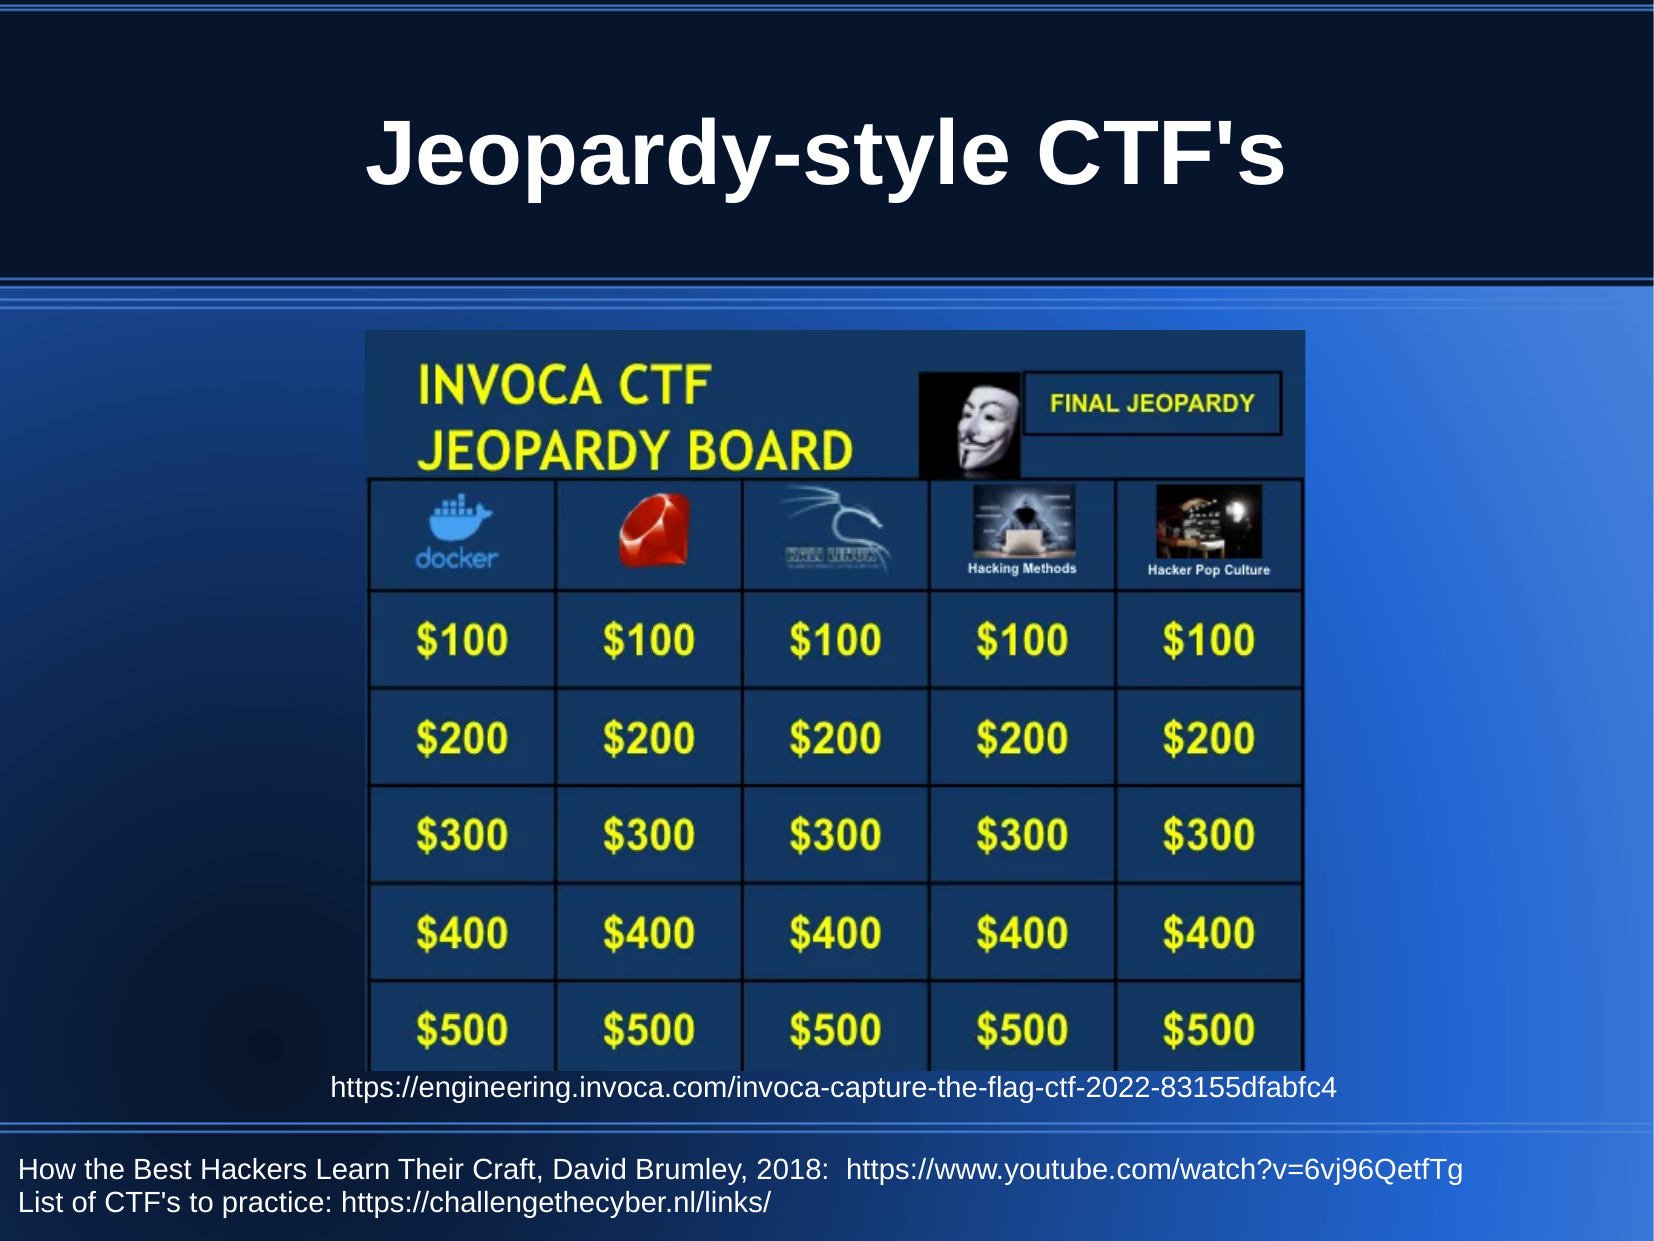

# Jeopardy-style CTF's
https://engineering.invoca.com/invoca-capture-the-flag-ctf-2022-83155dfabfc4
How the Best Hackers Learn Their Craft, David Brumley, 2018: https://www.youtube.com/watch?v=6vj96QetfTg
List of CTF's to practice: https://challengethecyber.nl/links/